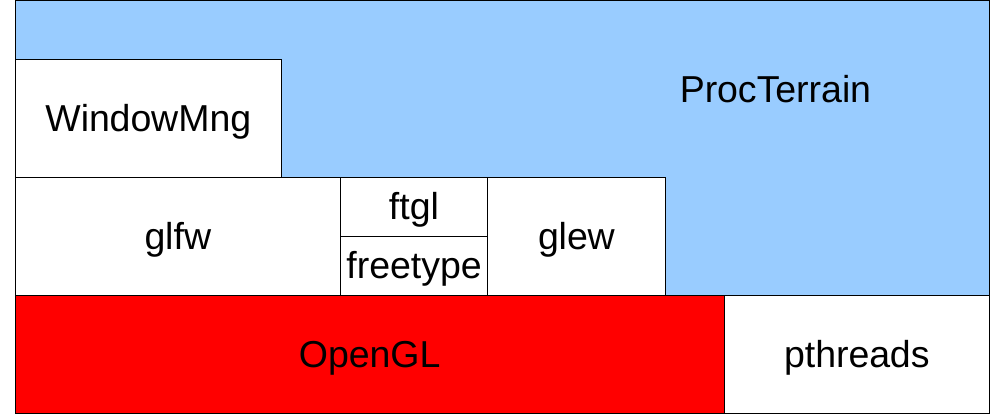

WindowMng
ProcTerrain
glfw
ftgl
glew
freetype
OpenGL
pthreads